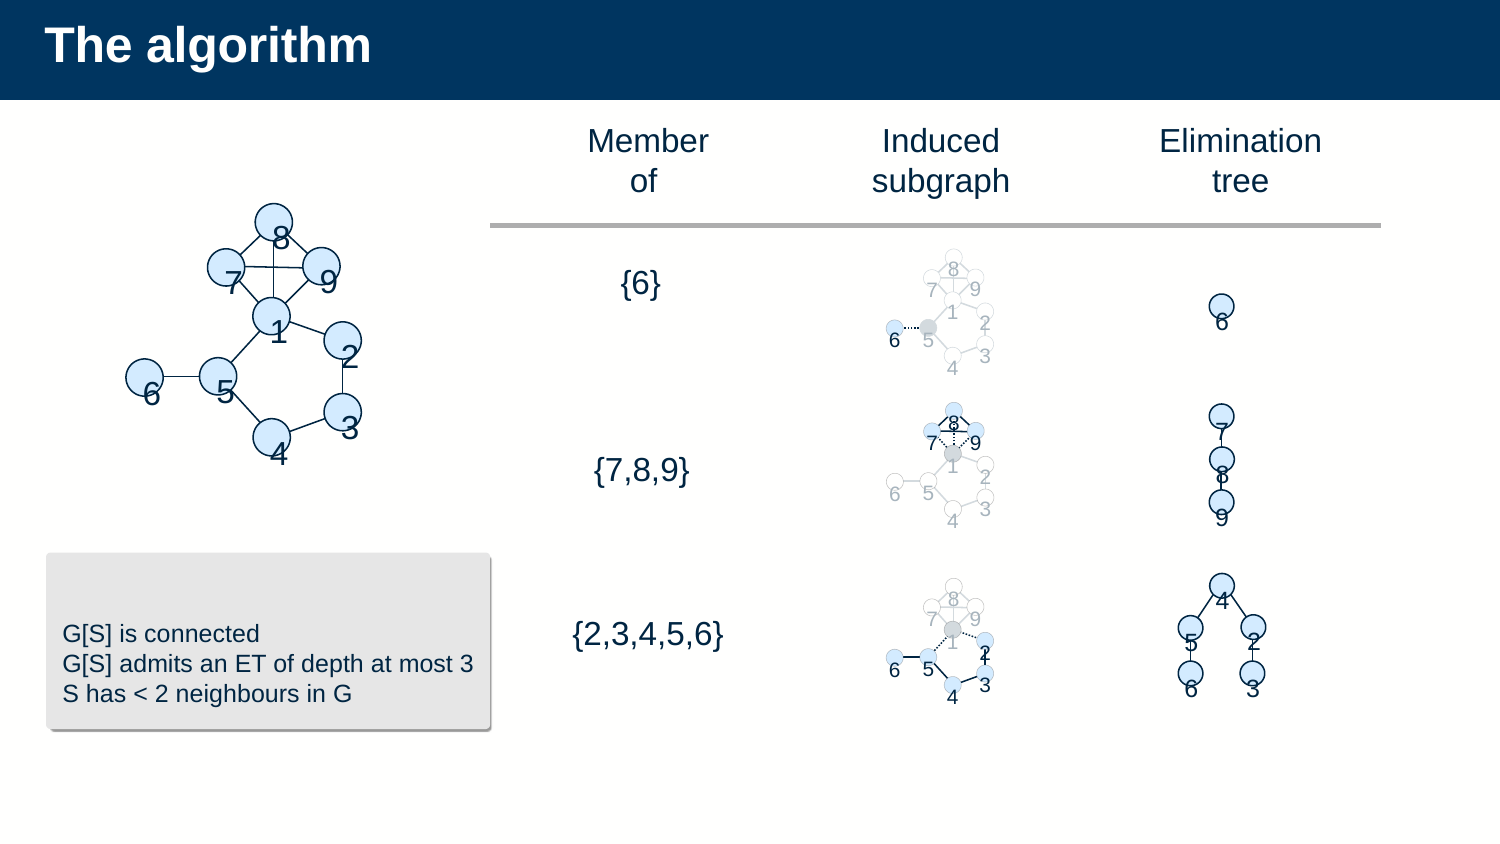

# The algorithm
Member of
Induced subgraph
Elimination tree
8
9
7
1
2
5
6
3
4
8
{6}
9
7
1
6
2
5
6
3
4
8
7
8
9
9
7
{7,8,9}
1
2
5
6
3
4
G[S] is connected
G[S] admits an ET of depth at most 3
S has < 2 neighbours in G
4
2
5
6
3
8
9
7
{2,3,4,5,6}
1
2
5
6
3
4